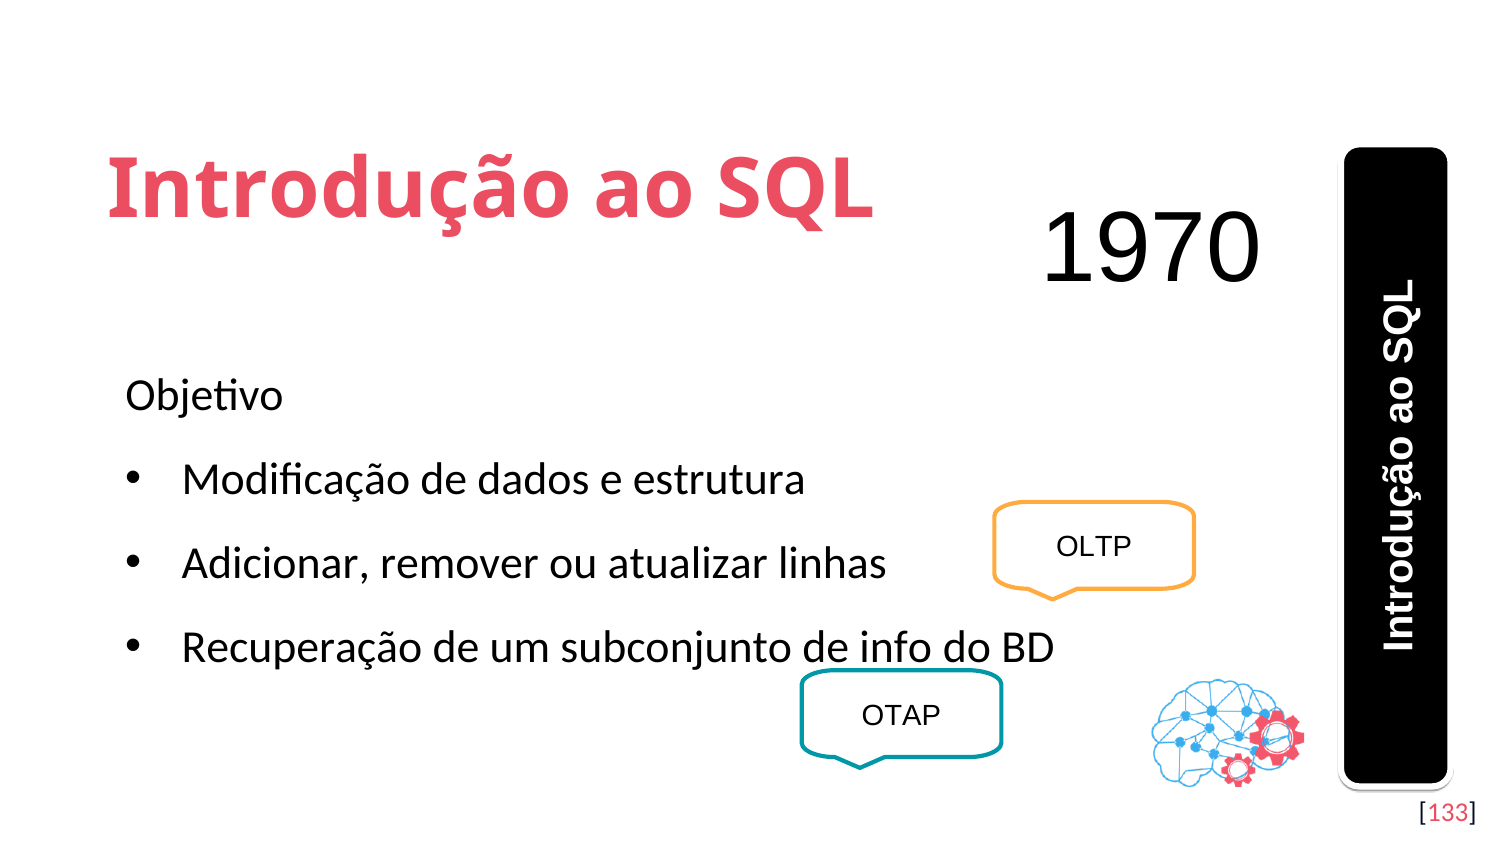

Introdução ao SQL
1970
Objetivo
Modificação de dados e estrutura
Adicionar, remover ou atualizar linhas
Recuperação de um subconjunto de info do BD
Introdução ao SQL
OLTP
OTAP